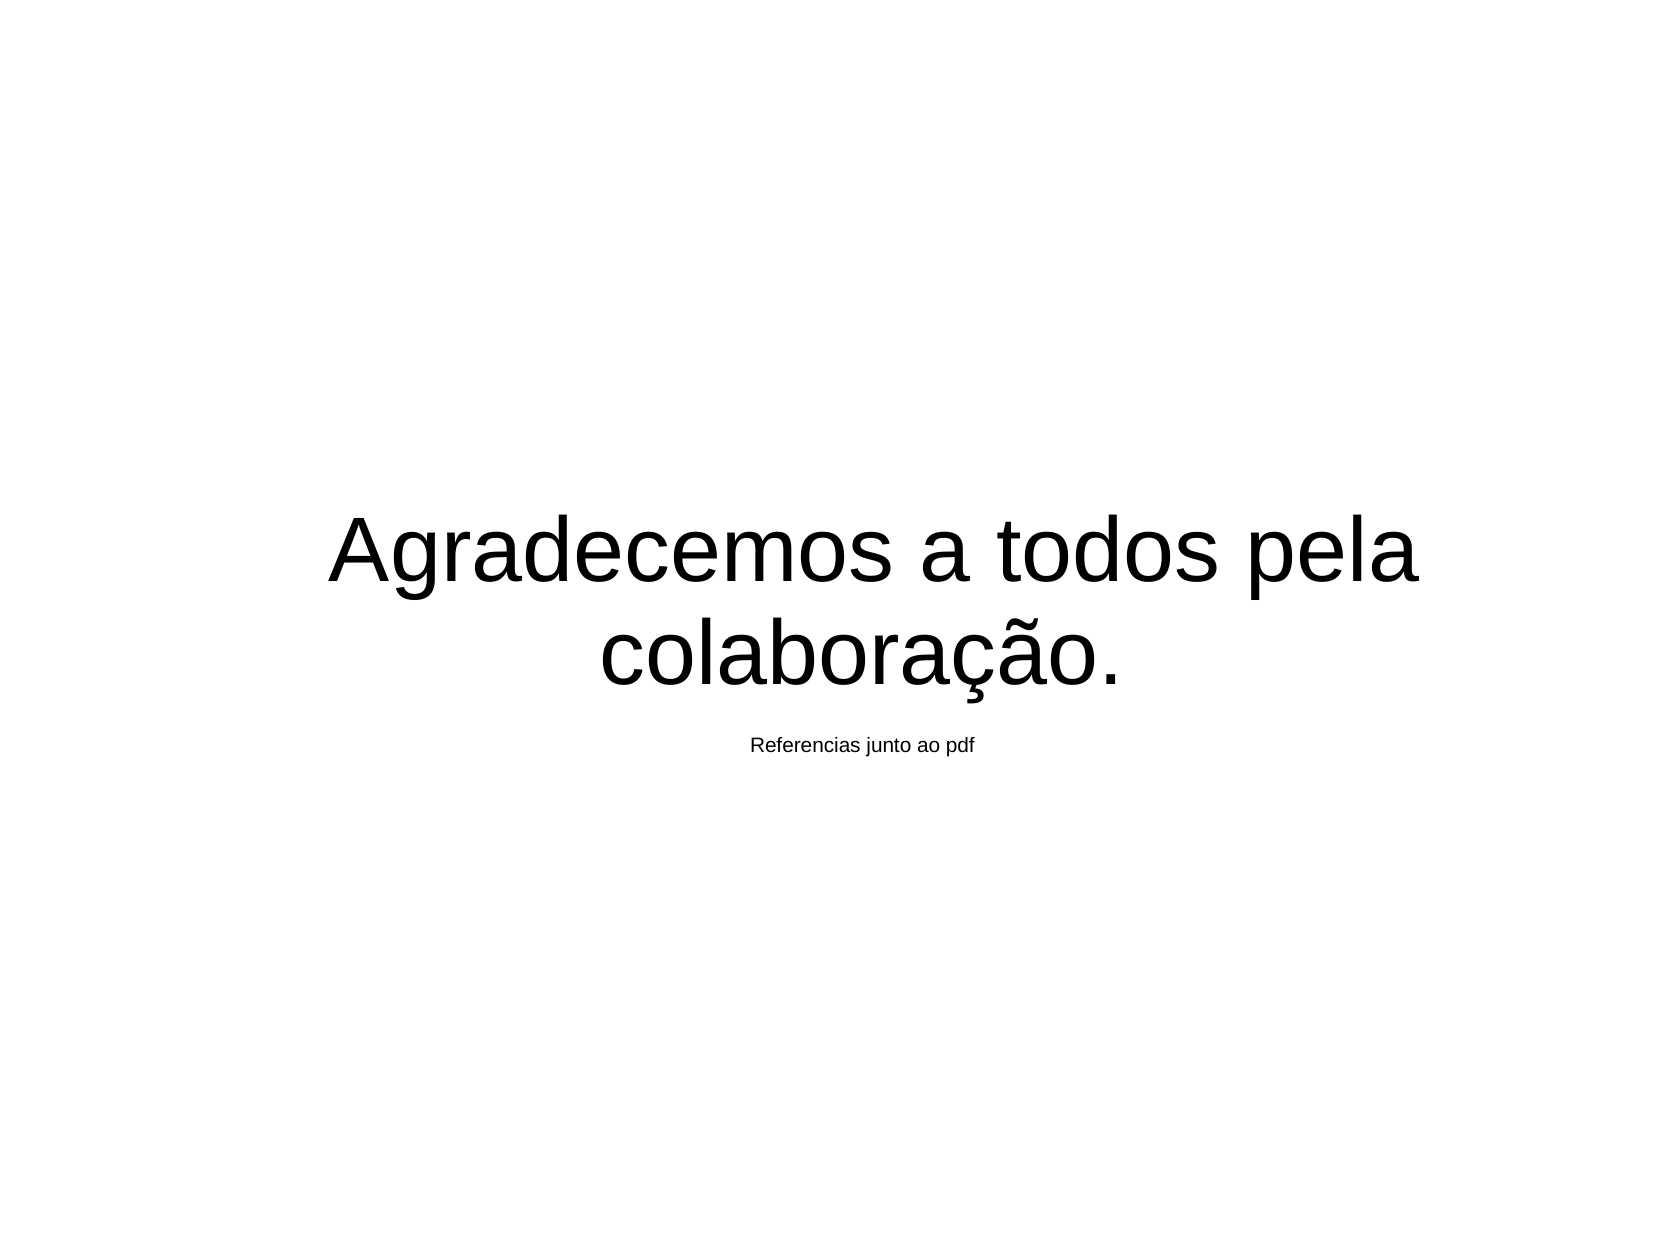

#
 Agradecemos a todos pela colaboração.
Referencias junto ao pdf